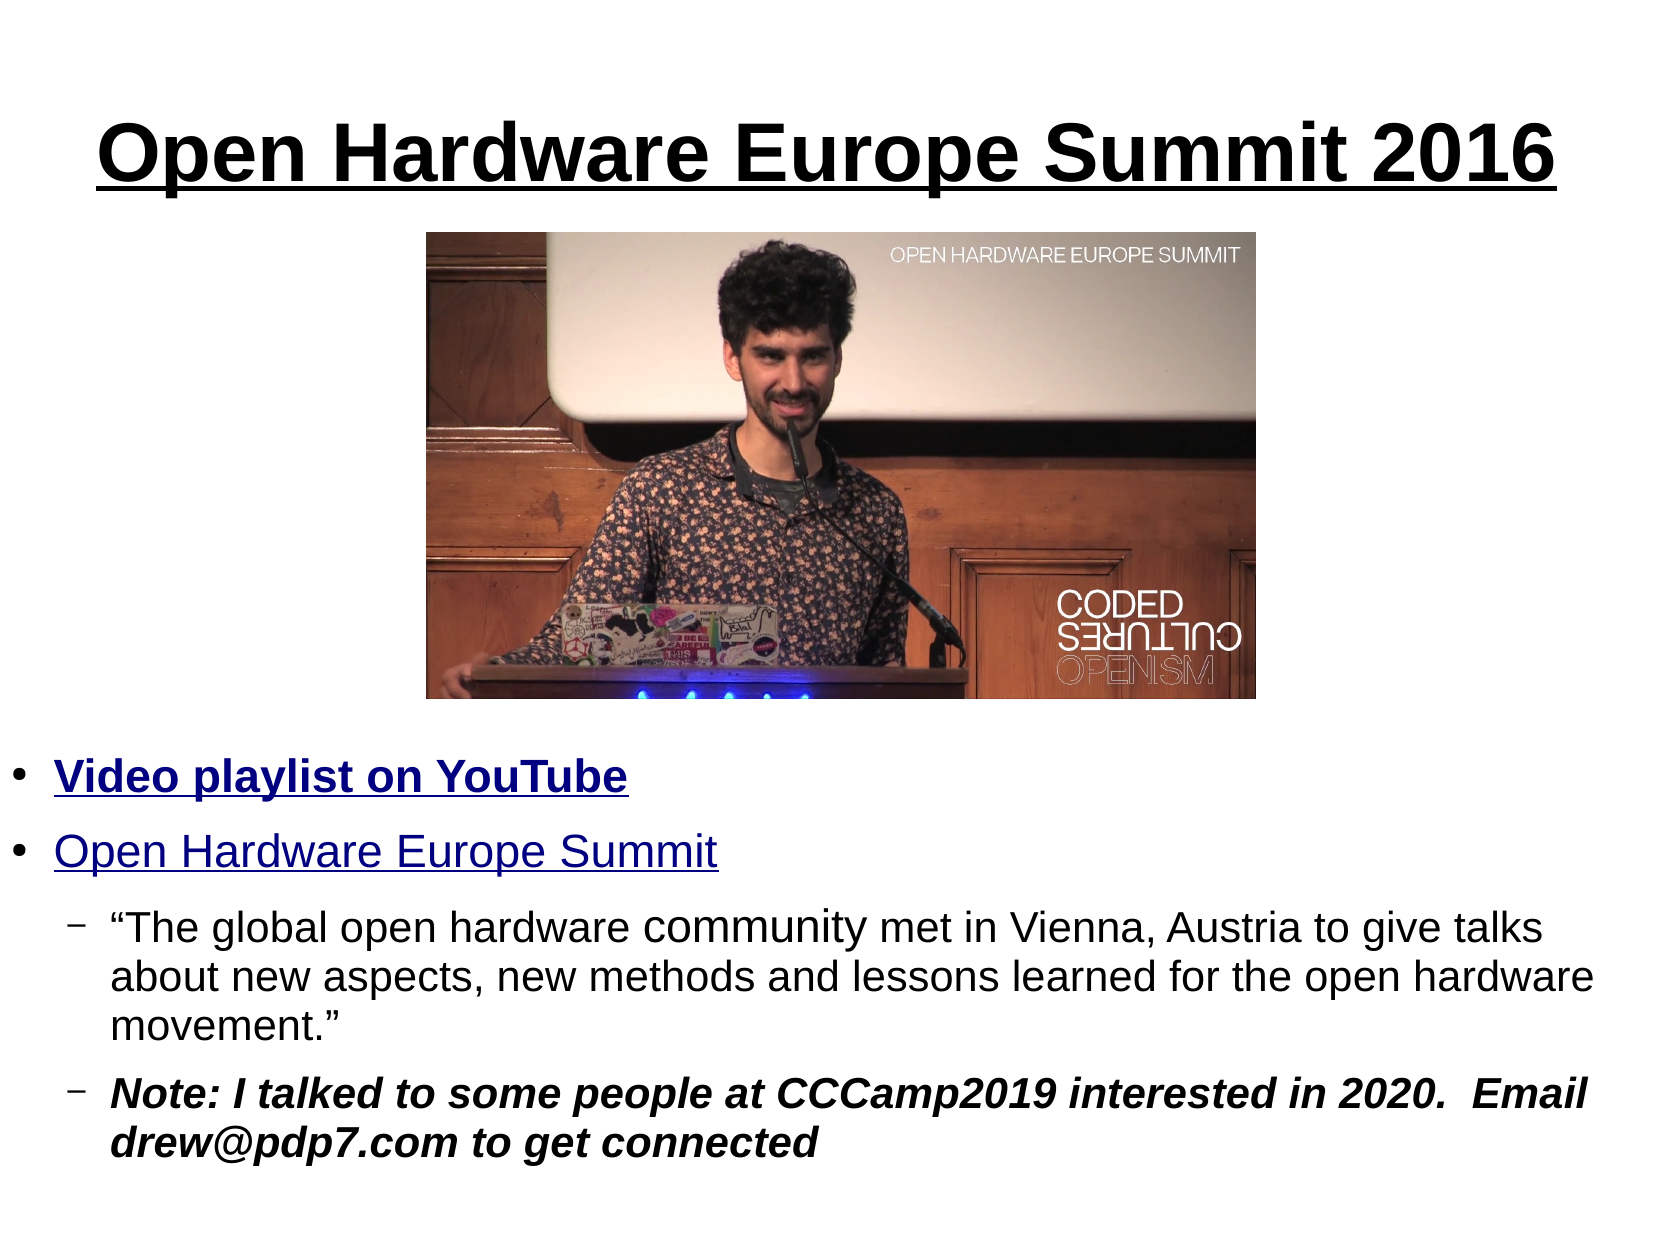

# Open Hardware Europe Summit 2016
Video playlist on YouTube
Open Hardware Europe Summit
“The global open hardware community met in Vienna, Austria to give talks about new aspects, new methods and lessons learned for the open hardware movement.”
Note: I talked to some people at CCCamp2019 interested in 2020. Email drew@pdp7.com to get connected